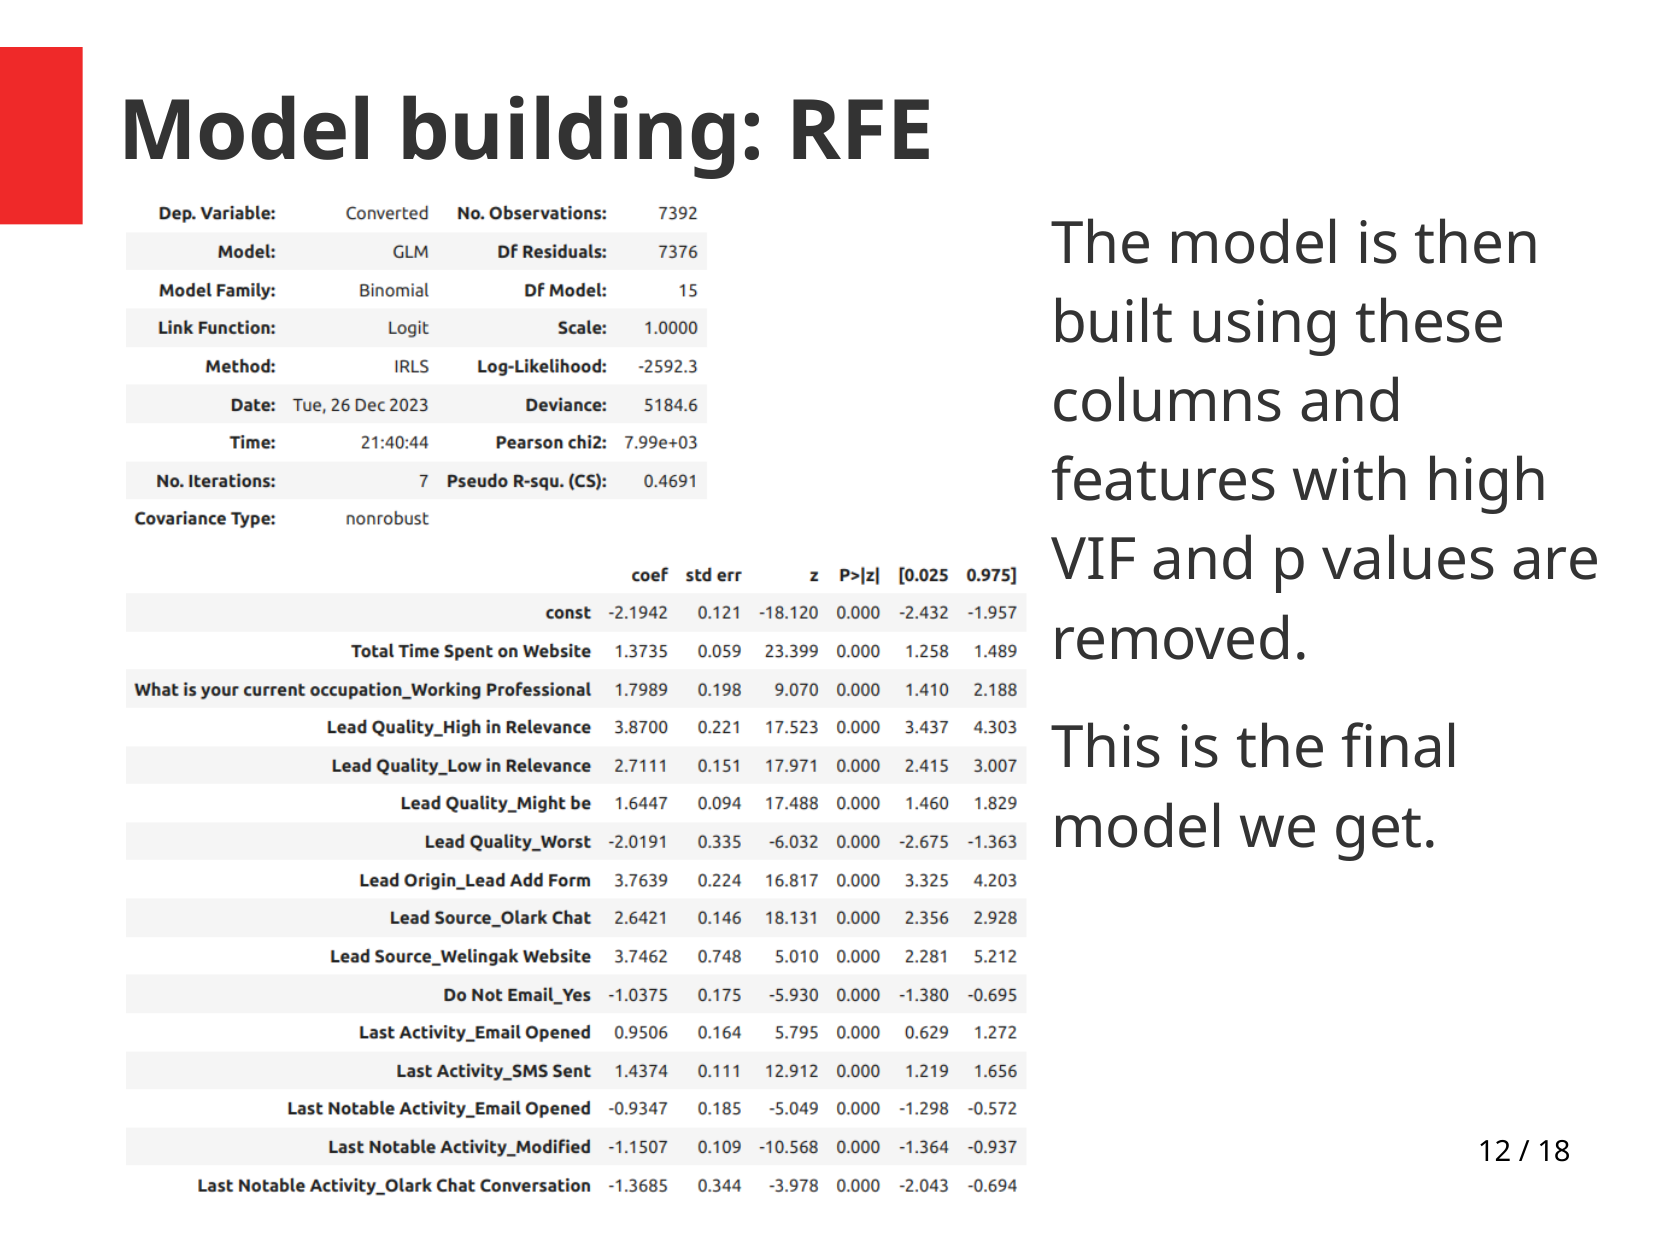

# Model building: RFE
The model is then built using these columns and features with high VIF and p values are removed.
This is the final model we get.
12